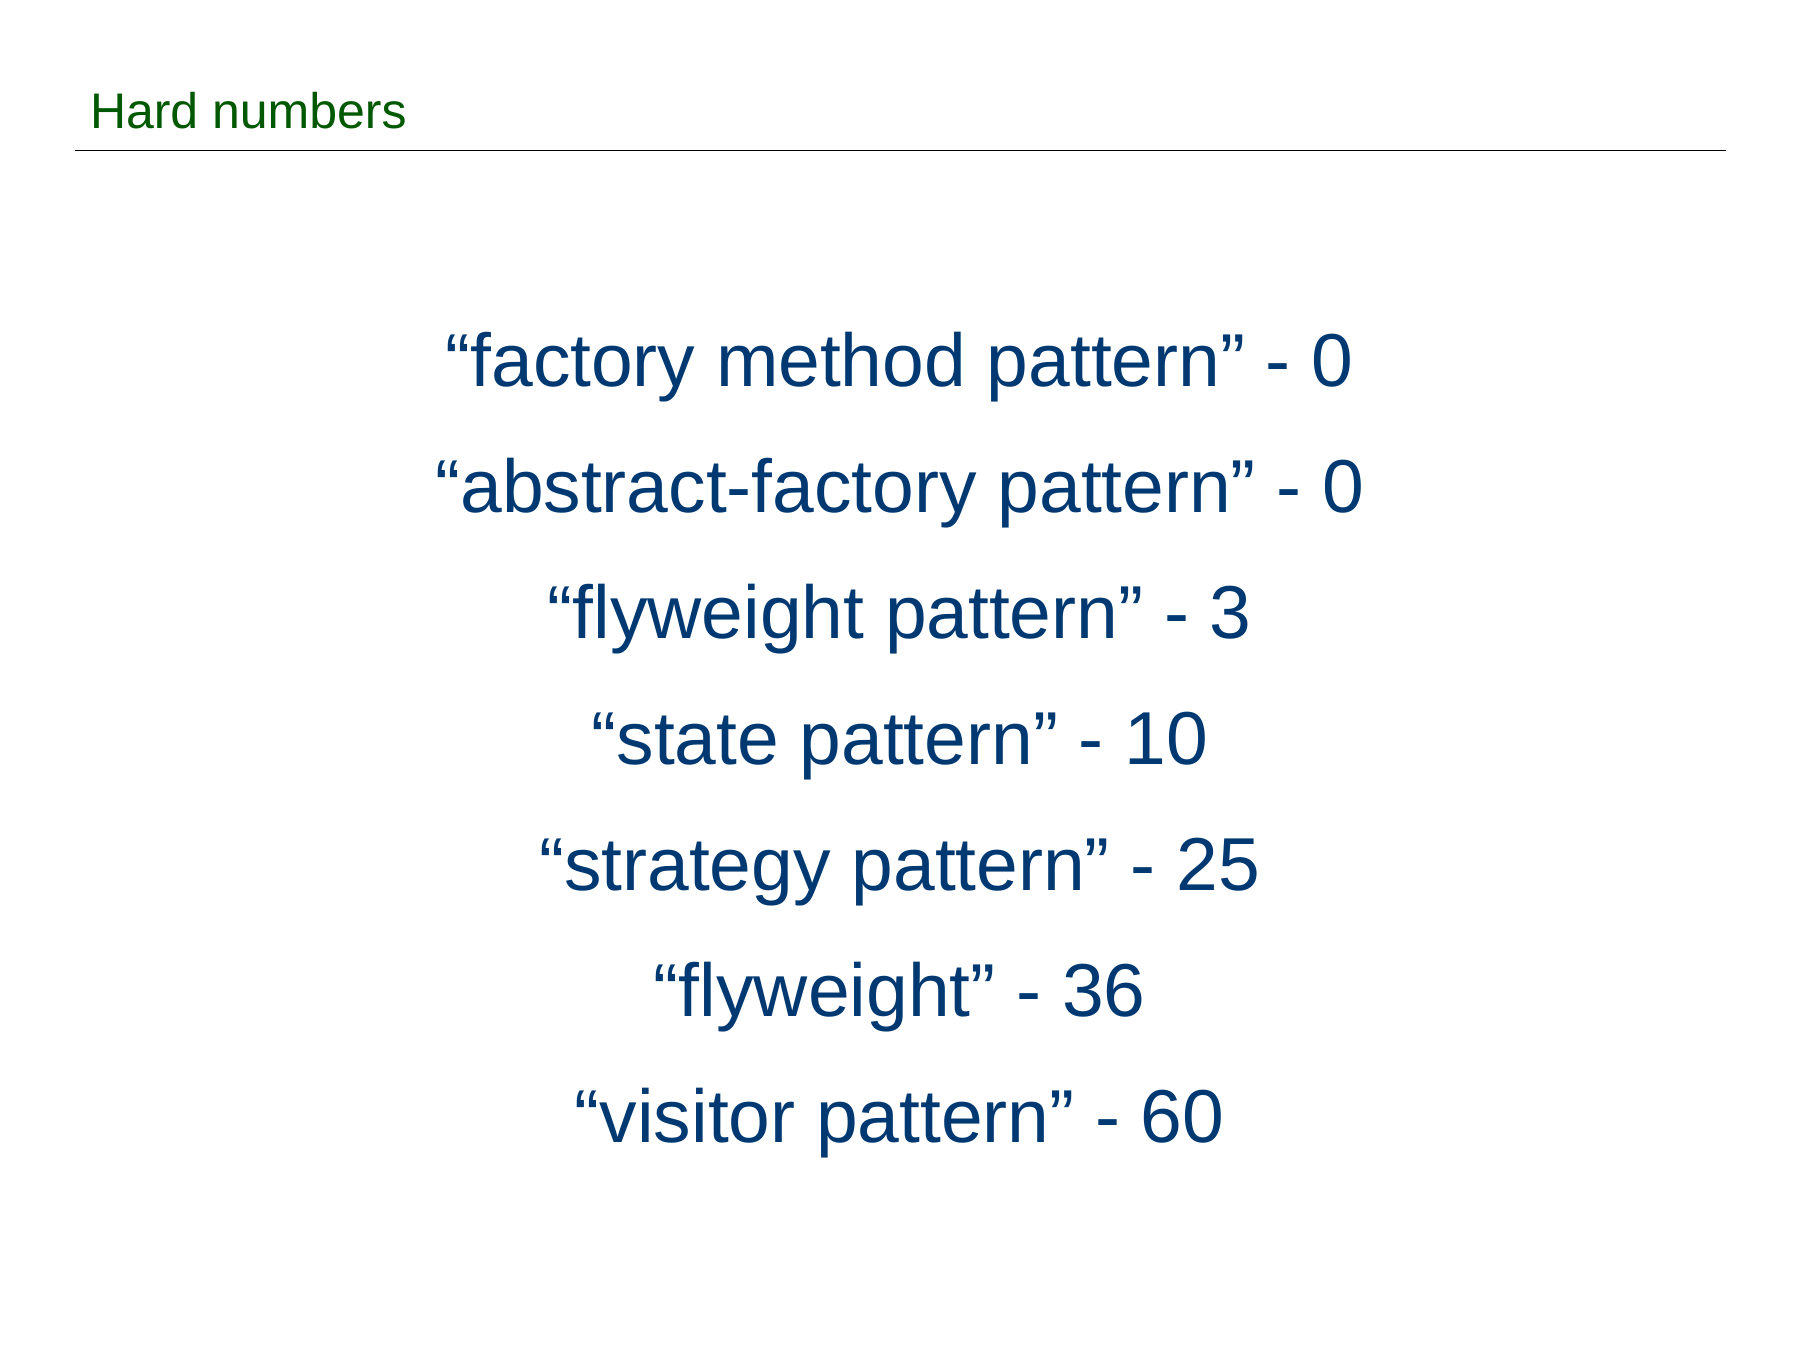

# Hard numbers
“factory method pattern” - 0
“abstract-factory pattern” - 0
“flyweight pattern” - 3
“state pattern” - 10
“strategy pattern” - 25
“flyweight” - 36
“visitor pattern” - 60